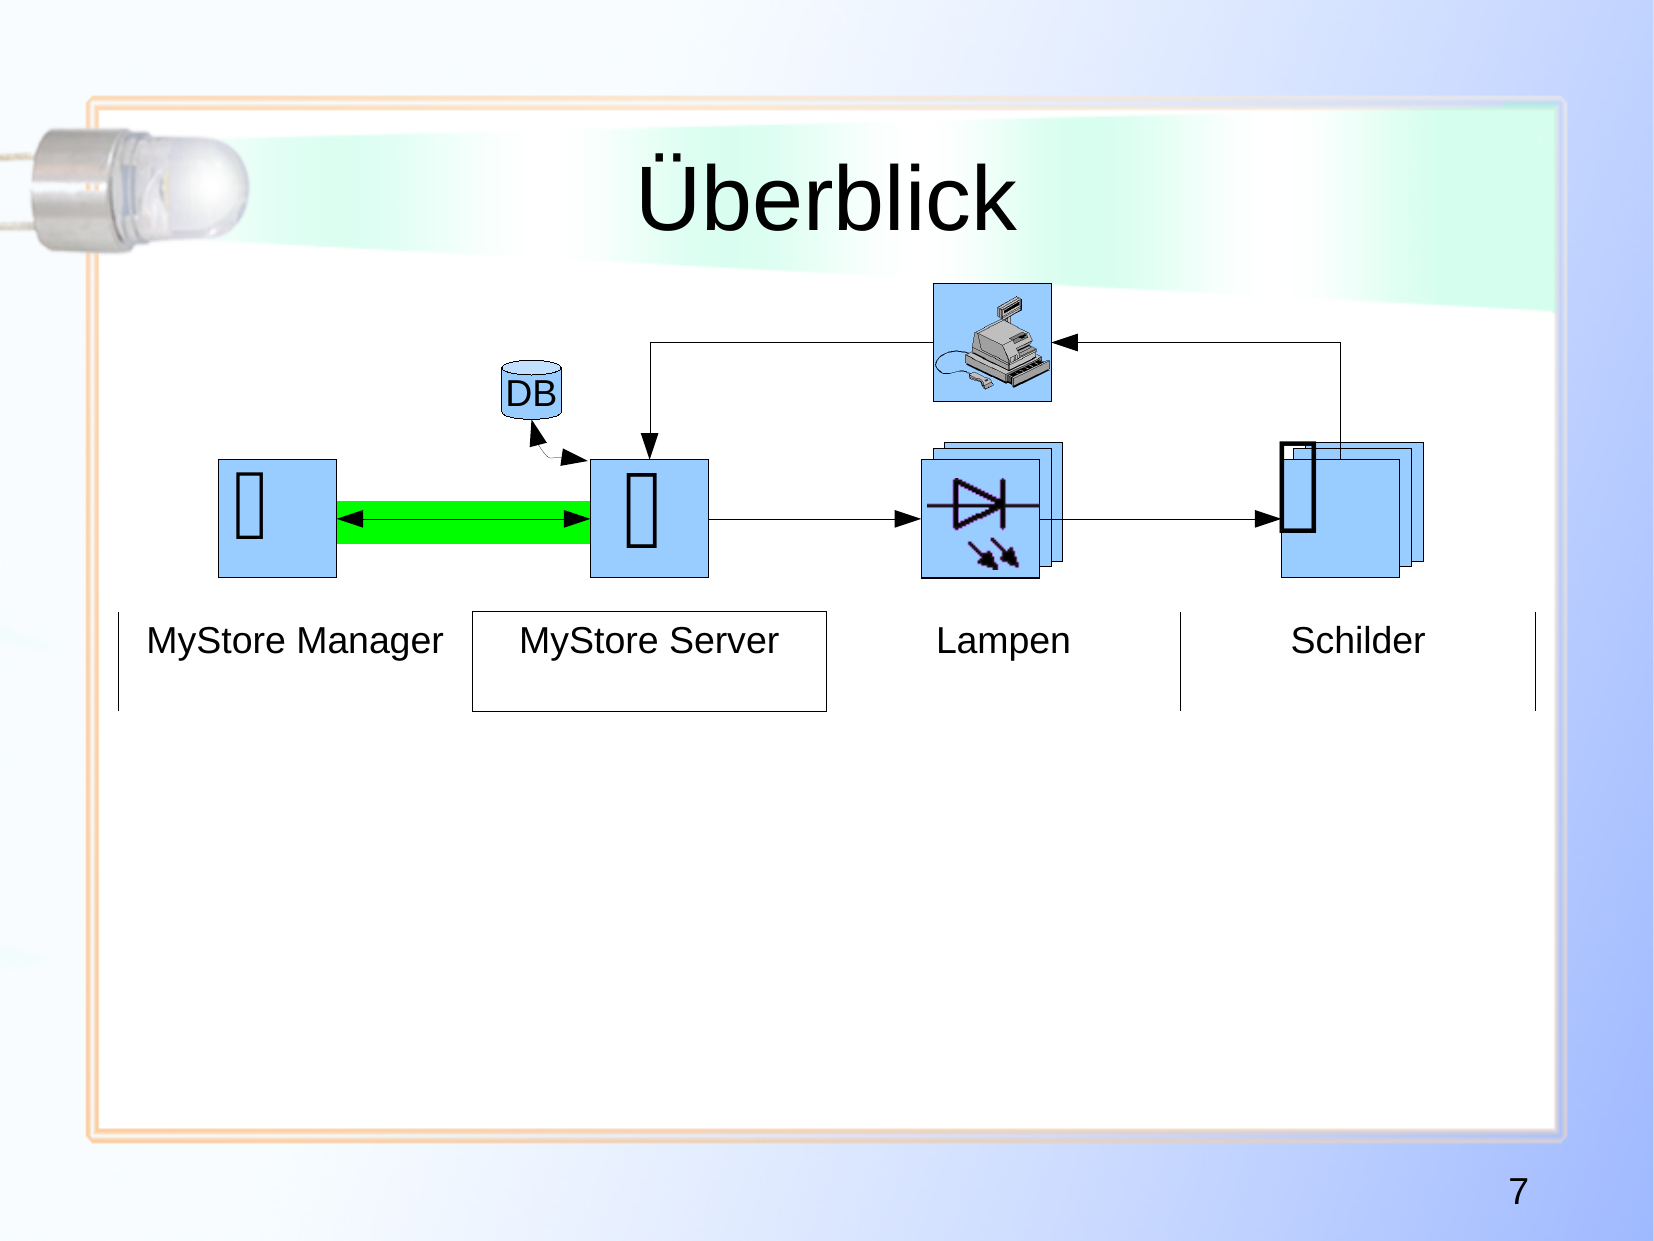

# Überblick
DB

:

| MyStore Manager | MyStore Server | Lampen | Schilder |
| --- | --- | --- | --- |